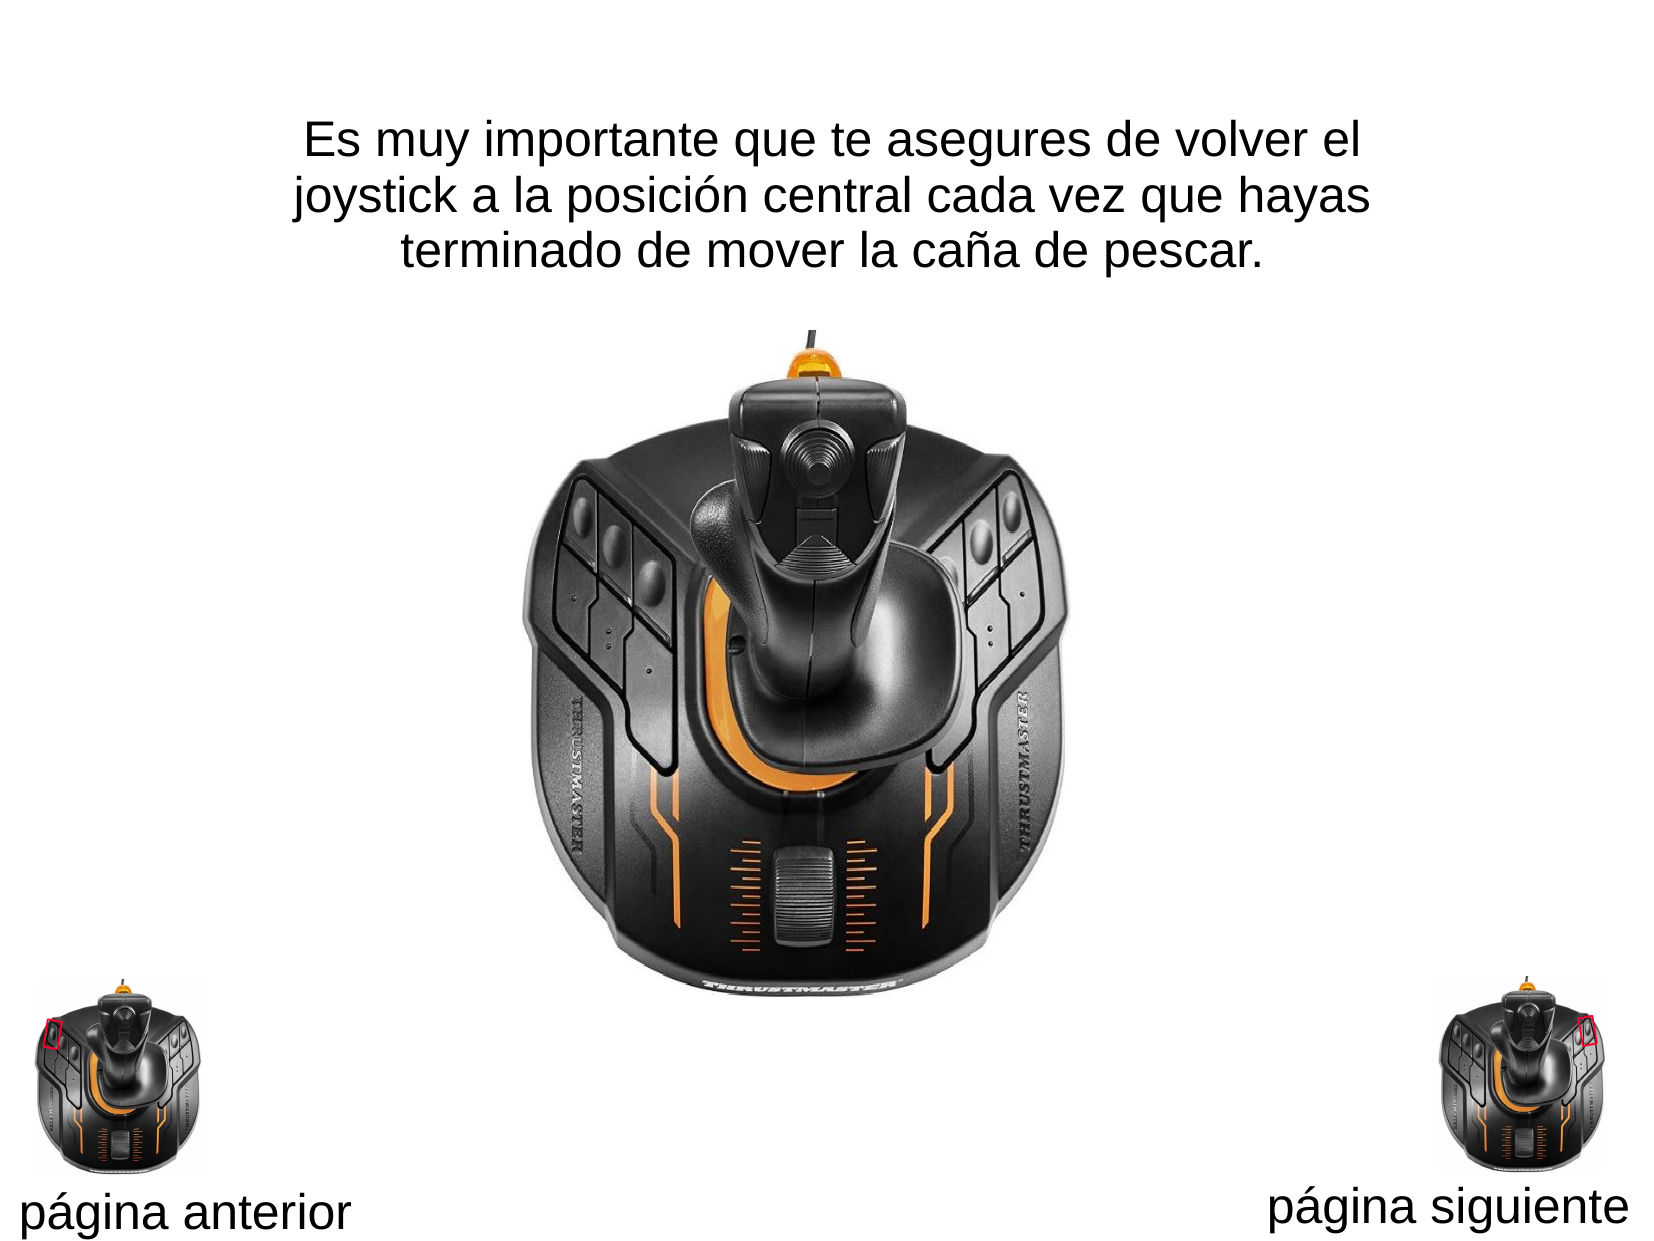

Es muy importante que te asegures de volver el joystick a la posición central cada vez que hayas terminado de mover la caña de pescar.
página siguiente
página anterior